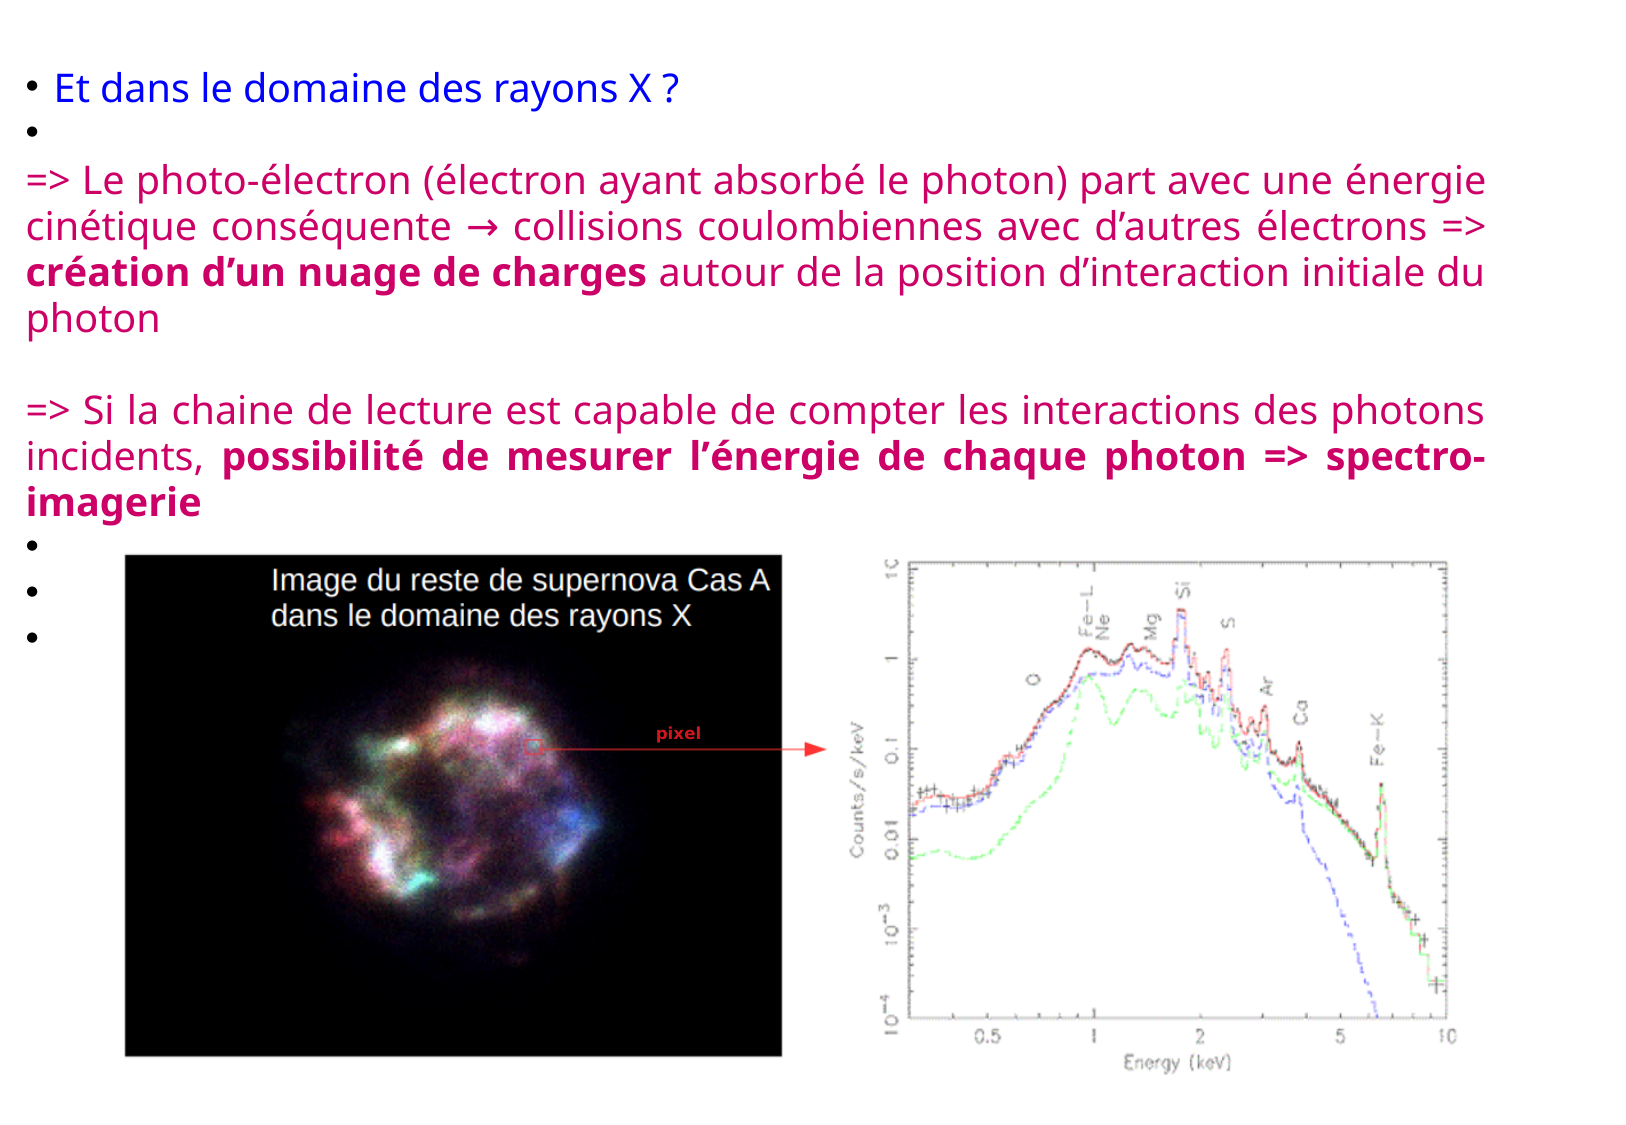

Et dans le domaine des rayons X ?
=> Le photo-électron (électron ayant absorbé le photon) part avec une énergie cinétique conséquente → collisions coulombiennes avec d’autres électrons => création d’un nuage de charges autour de la position d’interaction initiale du photon
=> Si la chaine de lecture est capable de compter les interactions des photons incidents, possibilité de mesurer l’énergie de chaque photon => spectro-imagerie
pixel
23